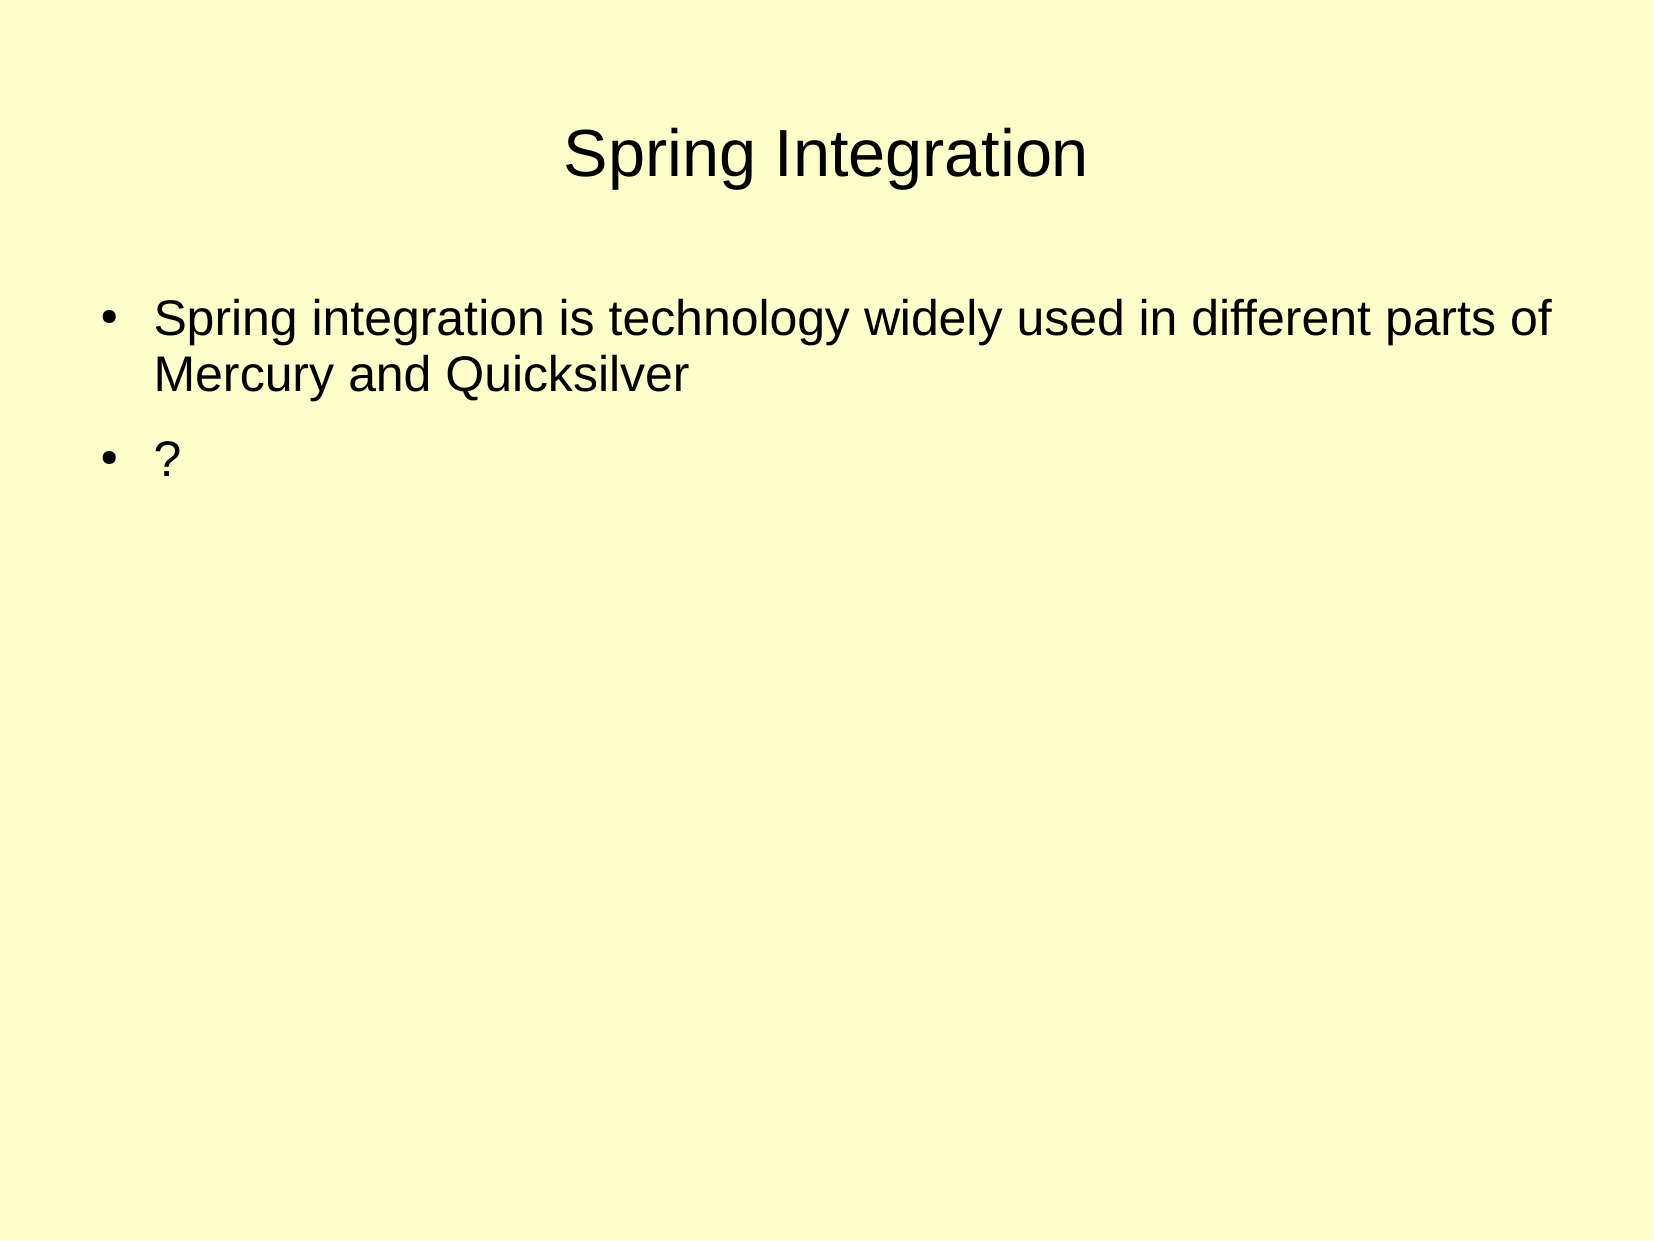

# Spring Integration
Spring integration is technology widely used in different parts of Mercury and Quicksilver
?